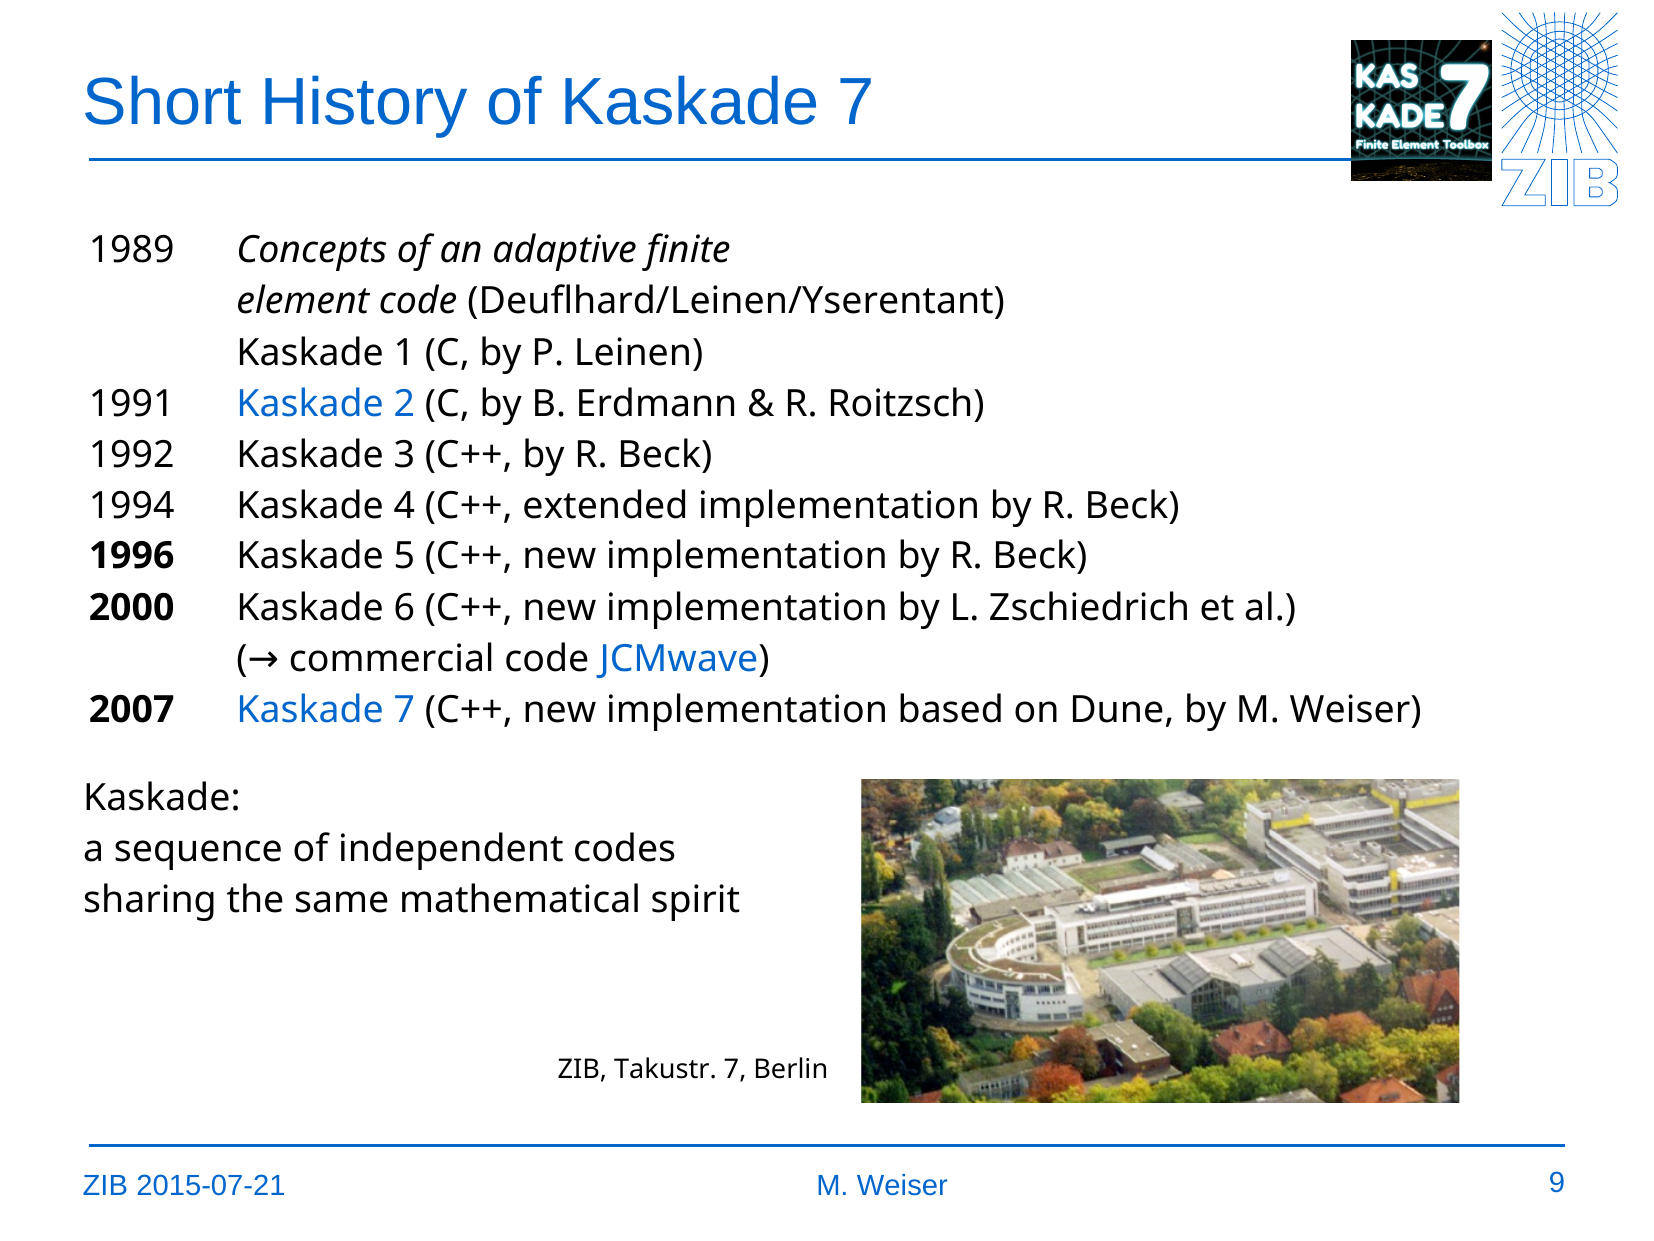

# Short History of Kaskade 7
1989	Concepts of an adaptive finite
		element code (Deuflhard/Leinen/Yserentant)
		Kaskade 1 (C, by P. Leinen)
1991	Kaskade 2 (C, by B. Erdmann & R. Roitzsch)
1992	Kaskade 3 (C++, by R. Beck)
1994	Kaskade 4 (C++, extended implementation by R. Beck)
1996	Kaskade 5 (C++, new implementation by R. Beck)
2000	Kaskade 6 (C++, new implementation by L. Zschiedrich et al.)
		(→ commercial code JCMwave)
2007	Kaskade 7 (C++, new implementation based on Dune, by M. Weiser)
Kaskade:
a sequence of independent codes
sharing the same mathematical spirit
ZIB, Takustr. 7, Berlin
9
ZIB 2015-07-21
M. Weiser